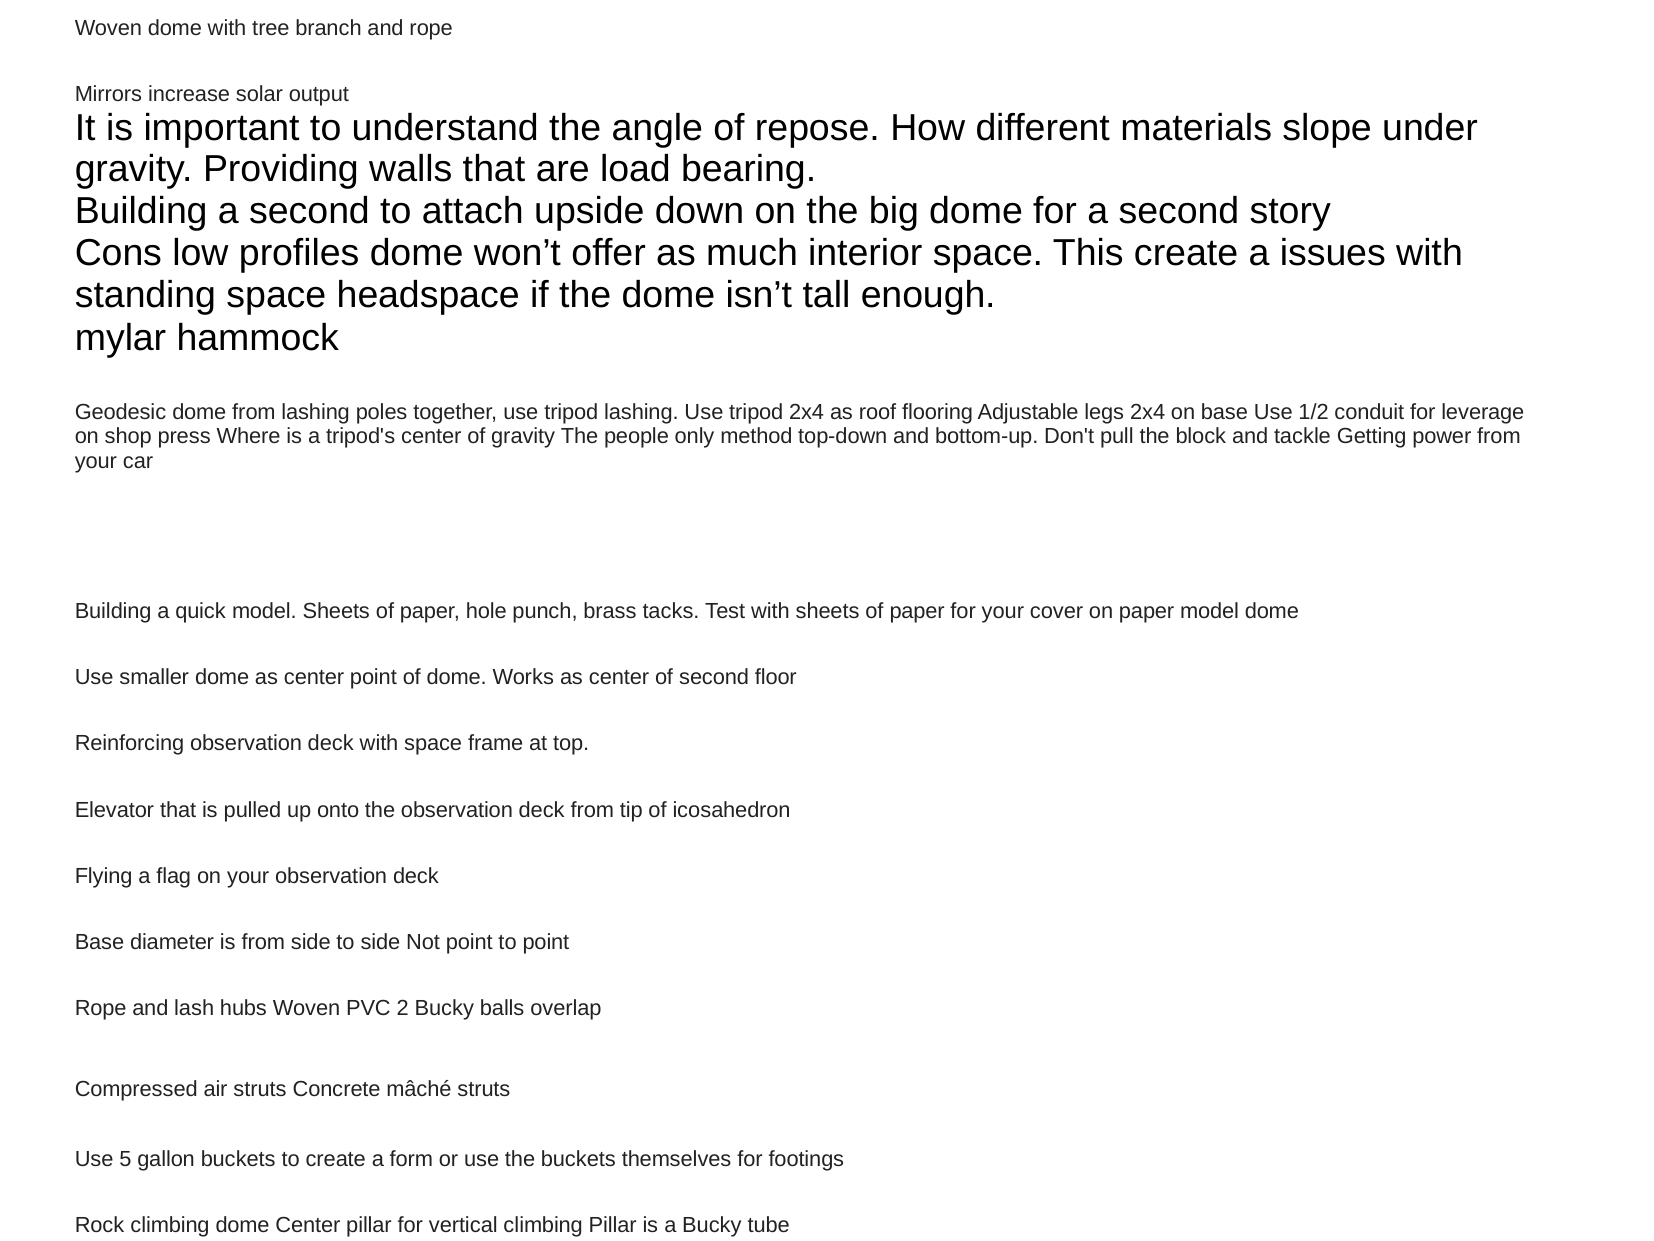

Building Dome Models
Paper tube held together by staples brass tacks
sticks and clay balls
Reciprocal Frames
For flooring
Suspening a floor or stairs from dome roof
Stairway spiral on dome golden ratio
 Pit greenhouse geodesic dome
Plastic gets more brittle at lower temperatures
Woven dome with tree branch and rope
Mirrors increase solar output
It is important to understand the angle of repose. How different materials slope under gravity. Providing walls that are load bearing.
Building a second to attach upside down on the big dome for a second story
Cons low profiles dome won’t offer as much interior space. This create a issues with standing space headspace if the dome isn’t tall enough.
mylar hammock
Geodesic dome from lashing poles together, use tripod lashing. Use tripod 2x4 as roof flooring Adjustable legs 2x4 on base Use 1/2 conduit for leverage on shop press Where is a tripod's center of gravity The people only method top-down and bottom-up. Don't pull the block and tackle Getting power from your car
Building a quick model. Sheets of paper, hole punch, brass tacks. Test with sheets of paper for your cover on paper model dome
Use smaller dome as center point of dome. Works as center of second floor
Reinforcing observation deck with space frame at top.
Elevator that is pulled up onto the observation deck from tip of icosahedron
Flying a flag on your observation deck
Base diameter is from side to side Not point to point
Rope and lash hubs Woven PVC 2 Bucky balls overlap
Compressed air struts Concrete mâché struts
Use 5 gallon buckets to create a form or use the buckets themselves for footings
Rock climbing dome Center pillar for vertical climbing Pillar is a Bucky tube
You can get sand by the ton from rock quarries $10 or less usually. Don't buy from lowes Home Depot. 50 pounds for $5 is not a good deal compared to what the quarries offer.
If you're imperial, it may help to measure your cuts according to inches not feet, you may find your self accidentally cutting 2 ft 2 in instead of 3 ft 2 in. I know this from personal experience
Apply an electric charge to make something translucent
Diamond ladder along with climbing harness to move around the dome
Anchored tripods vs tetrahedrons
Build one dome easy to upgrade, compatible chord factors
Making multiple domes that will also make a larger one.
Easy way to remember dome struts for different frequencies.
Hubs made from woven rebar
 Pit greenhouse geodesic dome
Plastic gets more brittle at lower temperatures
Woven dome with tree branch and rope
Mirrors increase solar output
It is important to understand the angle of repose. How different materials slope under gravity. Providing walls that are load bearing.
Building a second to attach upside down on the big dome for a second story
Cons low profiles dome won’t offer as much interior space. This create a issues with standing space headspace if the dome isn’t tall enough.
mylar hammock
Geodesic dome from lashing poles together, use tripod lashing. Use tripod 2x4 as roof flooring Adjustable legs 2x4 on base Use 1/2 conduit for leverage on shop press Where is a tripod's center of gravity The people only method top-down and bottom-up. Don't pull the block and tackle Getting power from your car